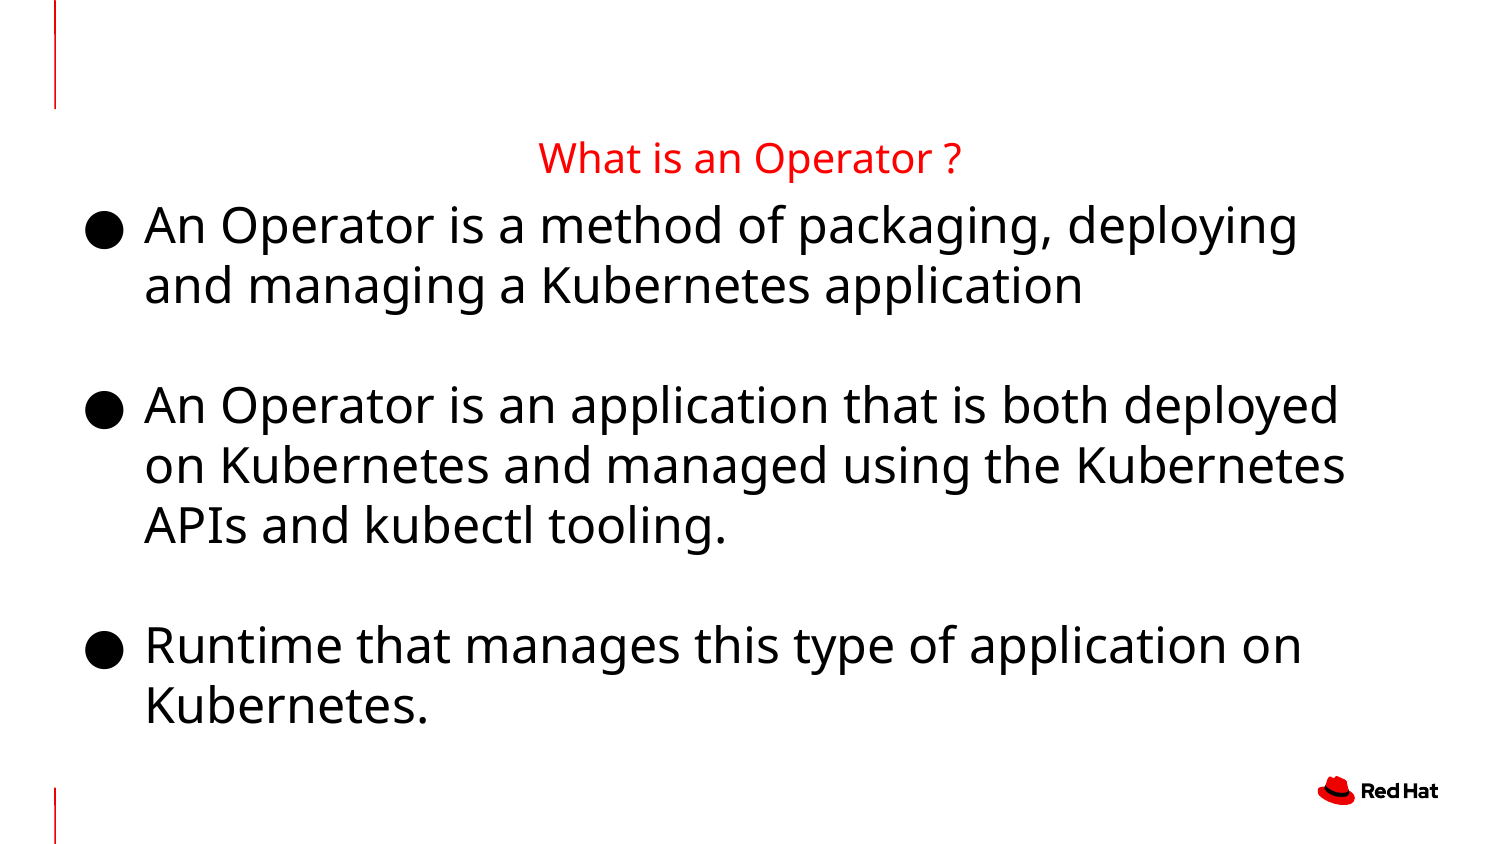

# What is an Operator ?
An Operator is a method of packaging, deploying and managing a Kubernetes application
An Operator is an application that is both deployed on Kubernetes and managed using the Kubernetes APIs and kubectl tooling.
Runtime that manages this type of application on Kubernetes.